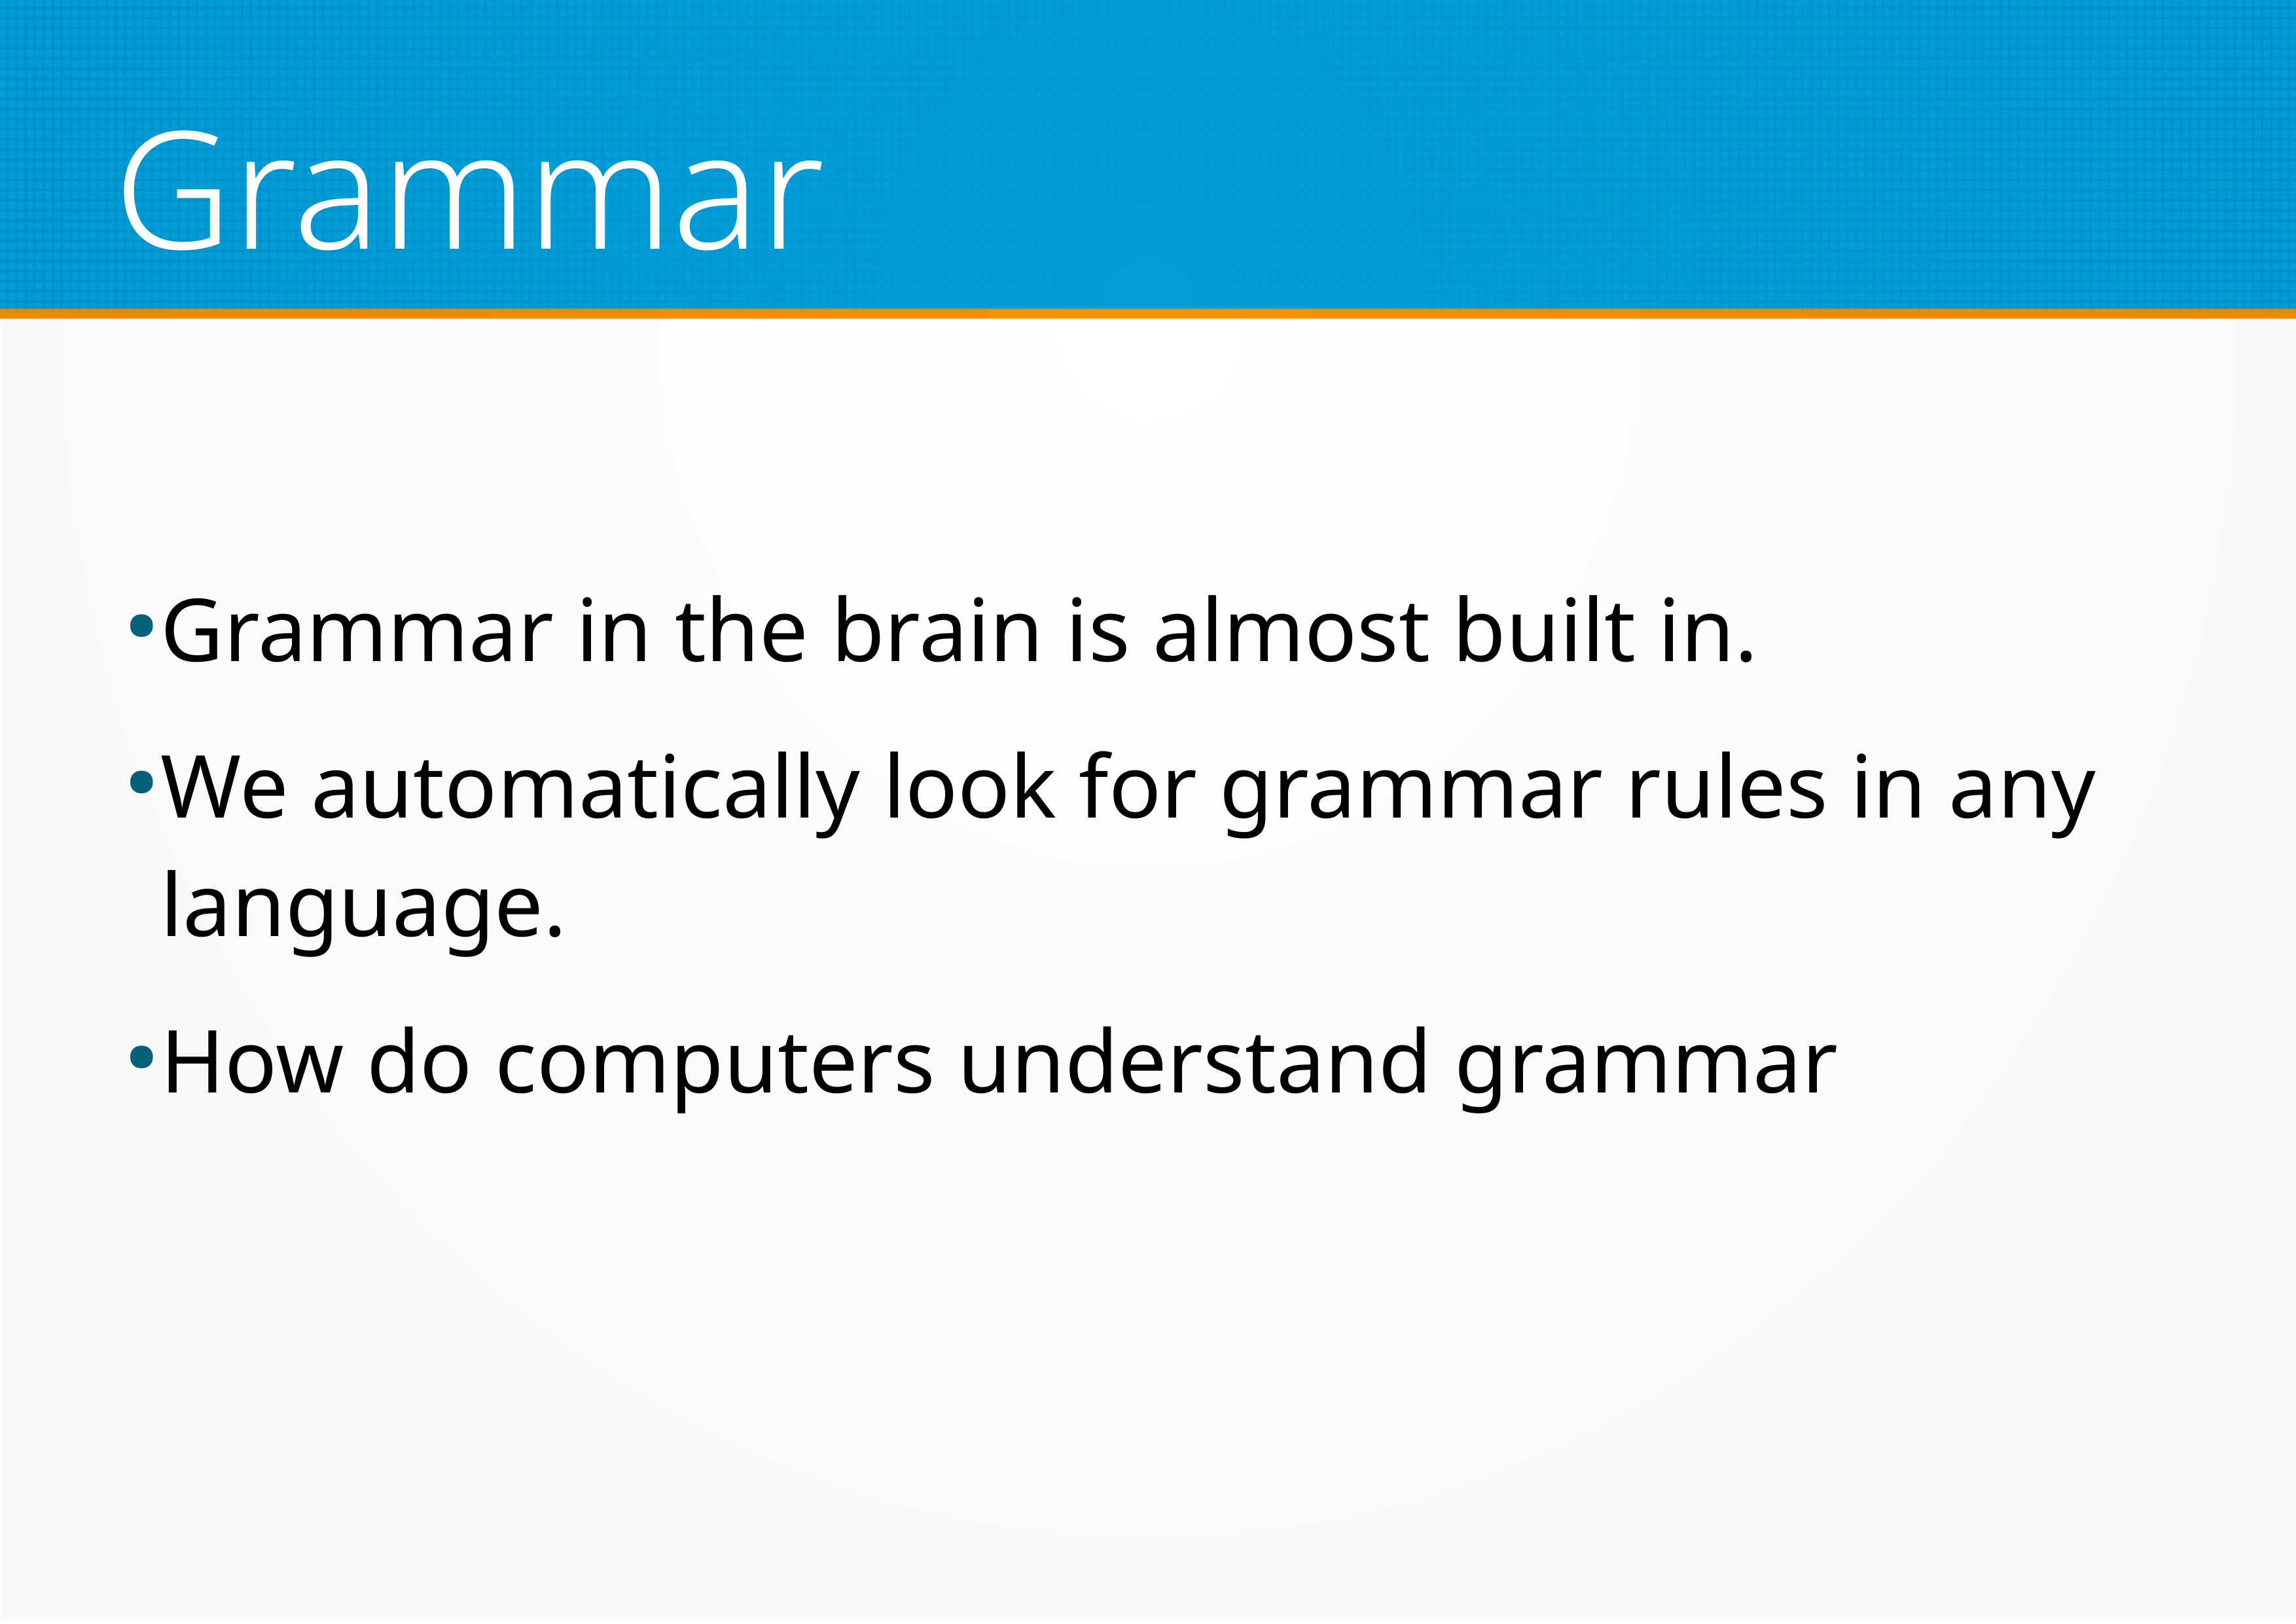

# Grammar
Grammar in the brain is almost built in.
We automatically look for grammar rules in any language.
How do computers understand grammar